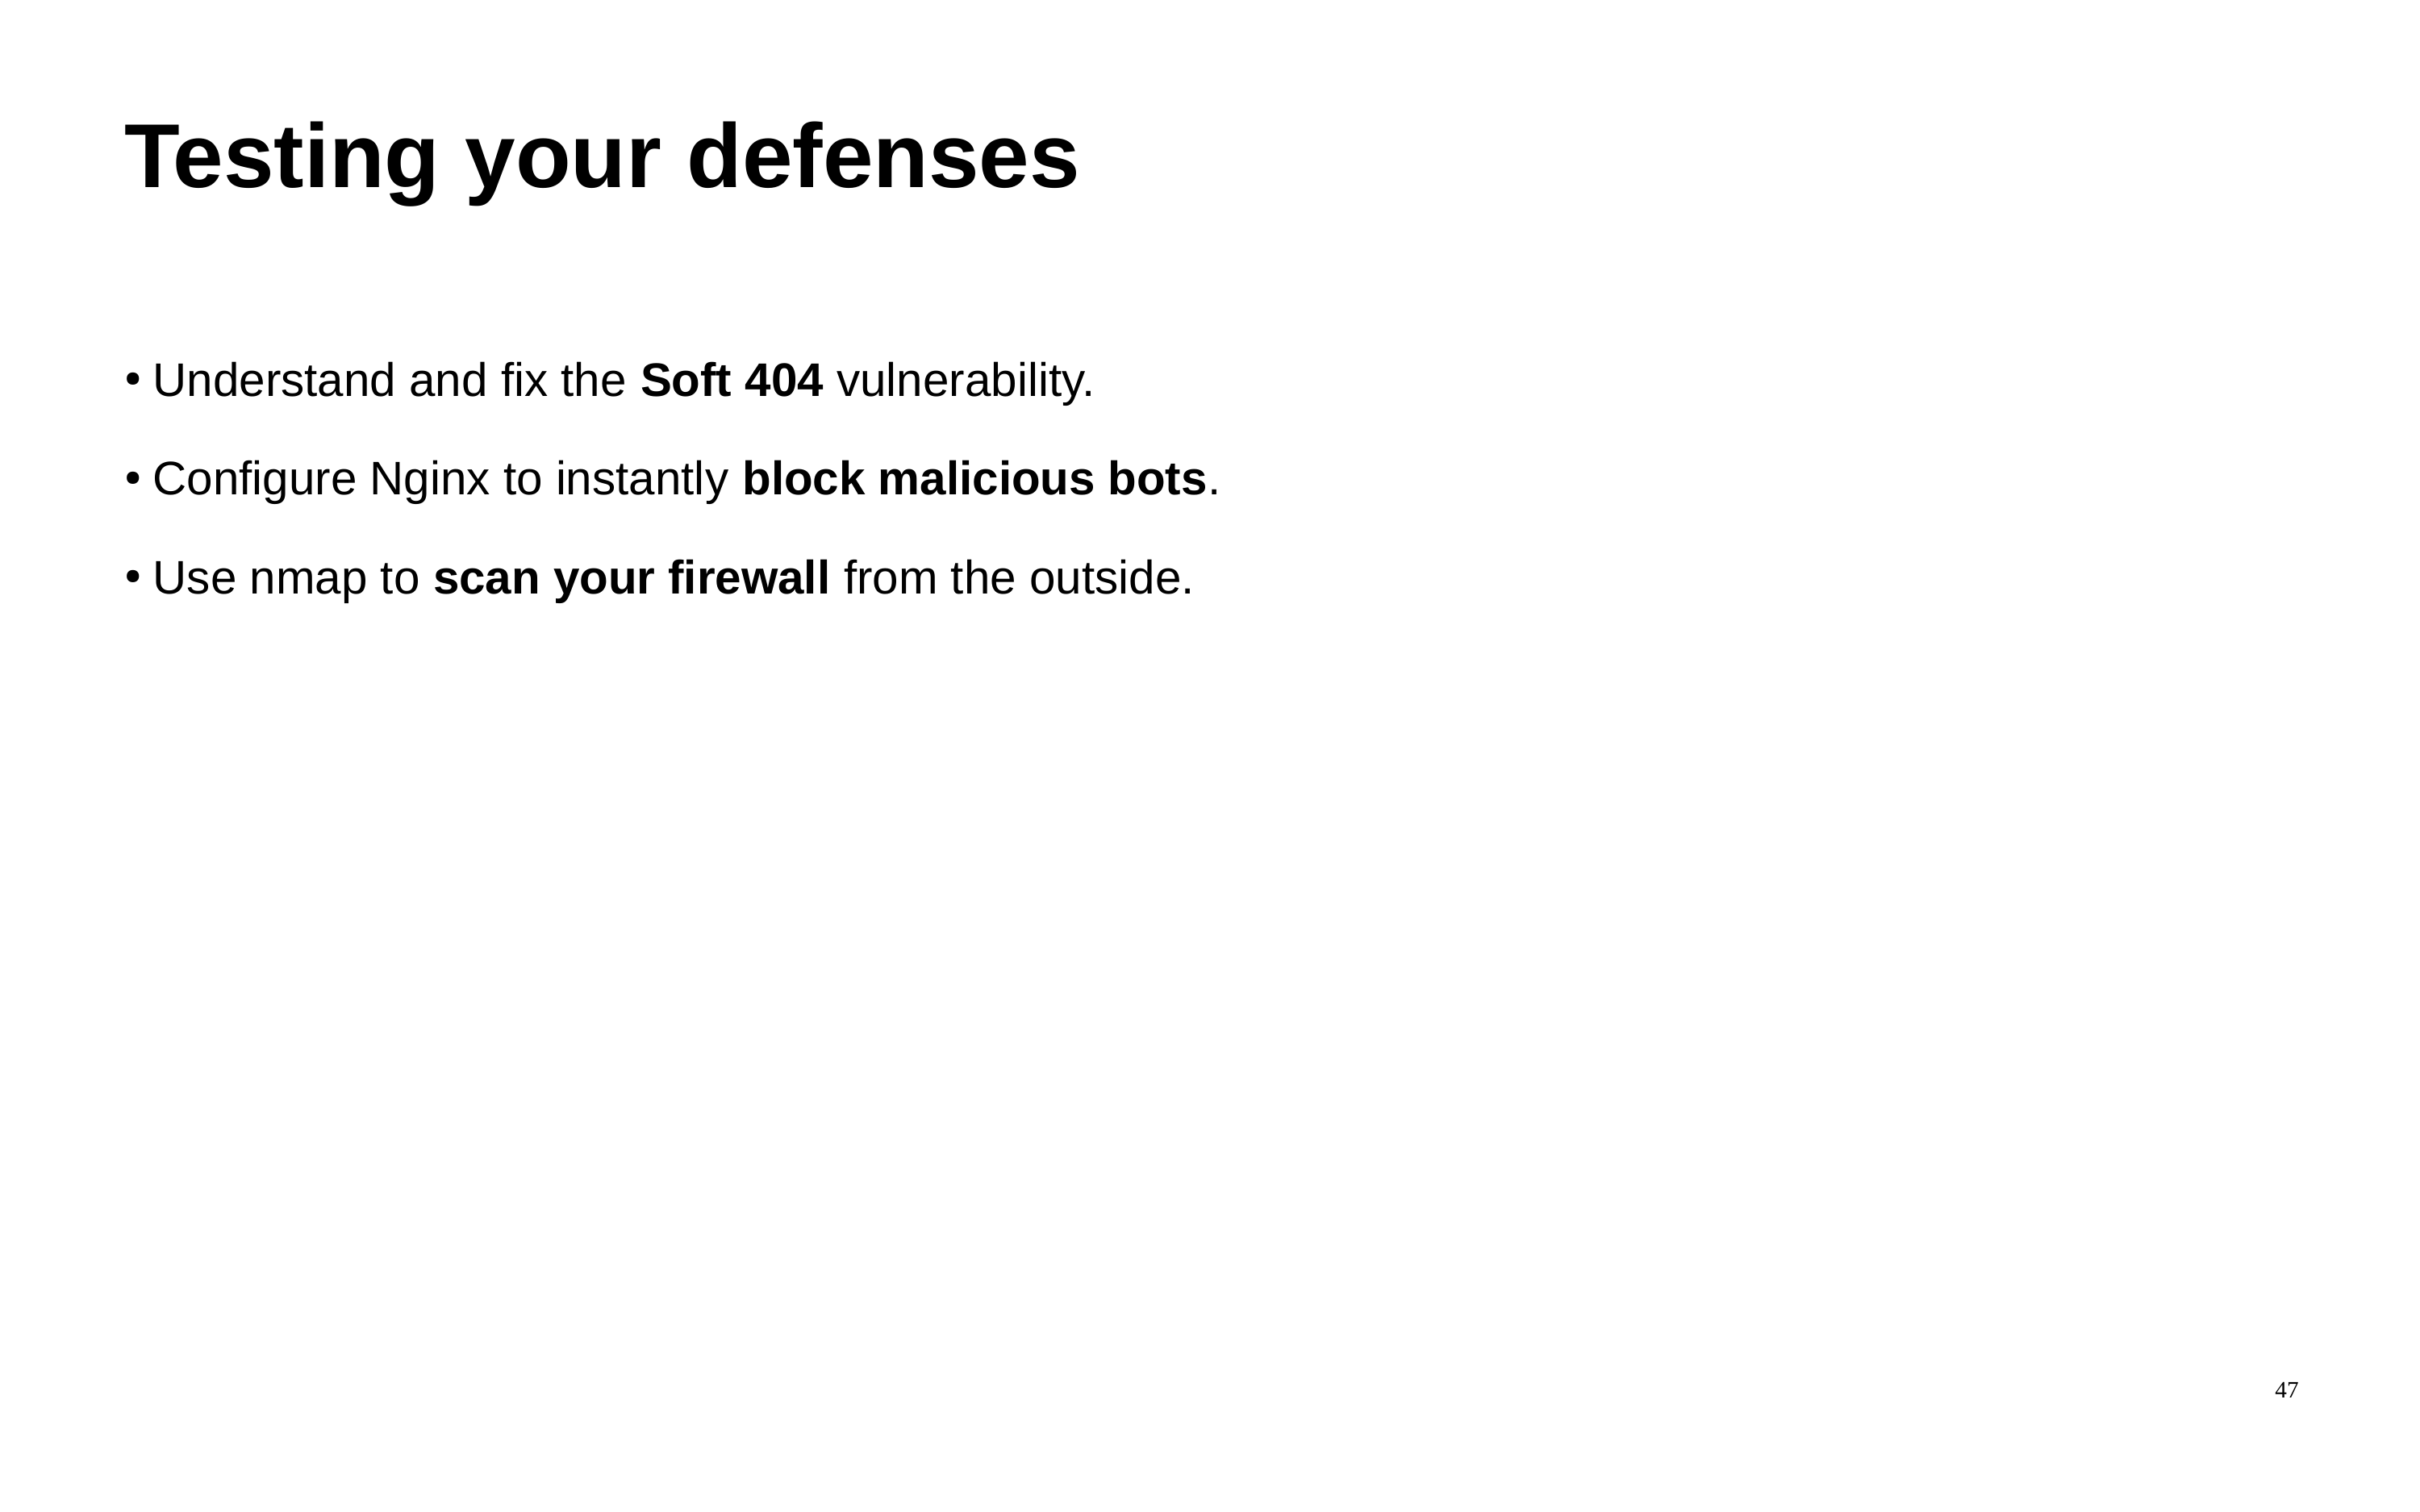

Testing your defenses
Understand and fix the Soft 404 vulnerability.
Configure Nginx to instantly block malicious bots.
Use nmap to scan your firewall from the outside.
47